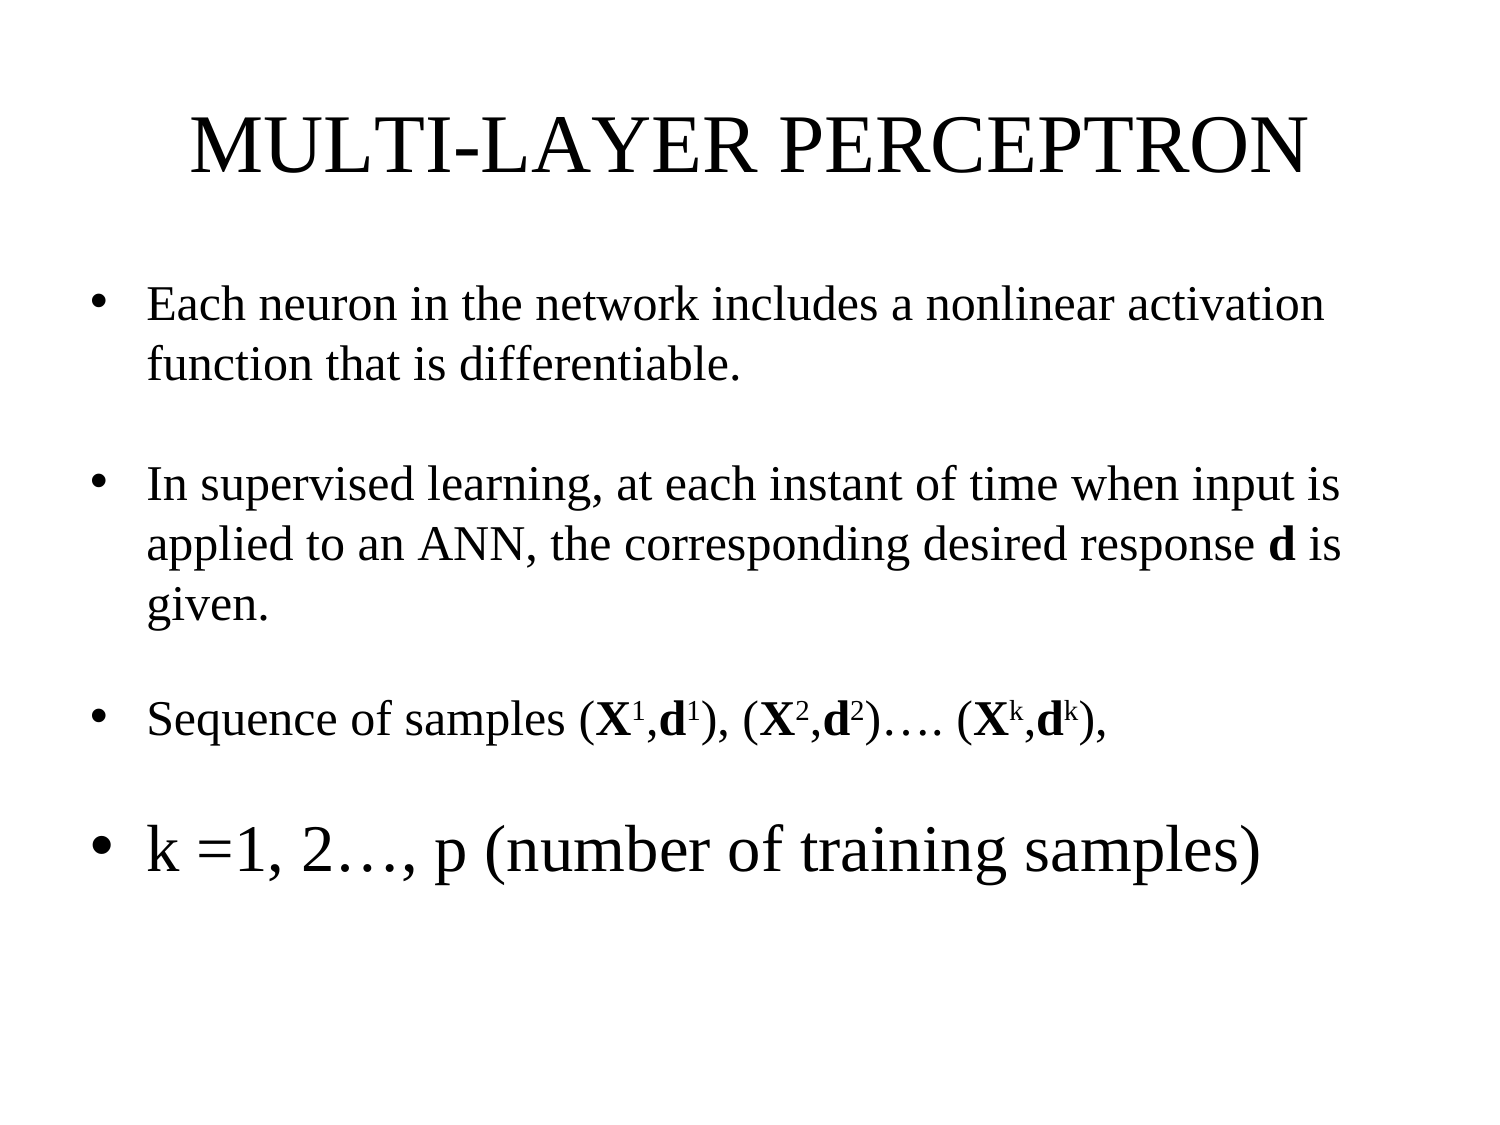

# MULTI-LAYER PERCEPTRON
Each neuron in the network includes a nonlinear activation function that is differentiable.
In supervised learning, at each instant of time when input is applied to an ANN, the corresponding desired response d is given.
Sequence of samples (X1,d1), (X2,d2)…. (Xk,dk),
k =1, 2…, p (number of training samples)